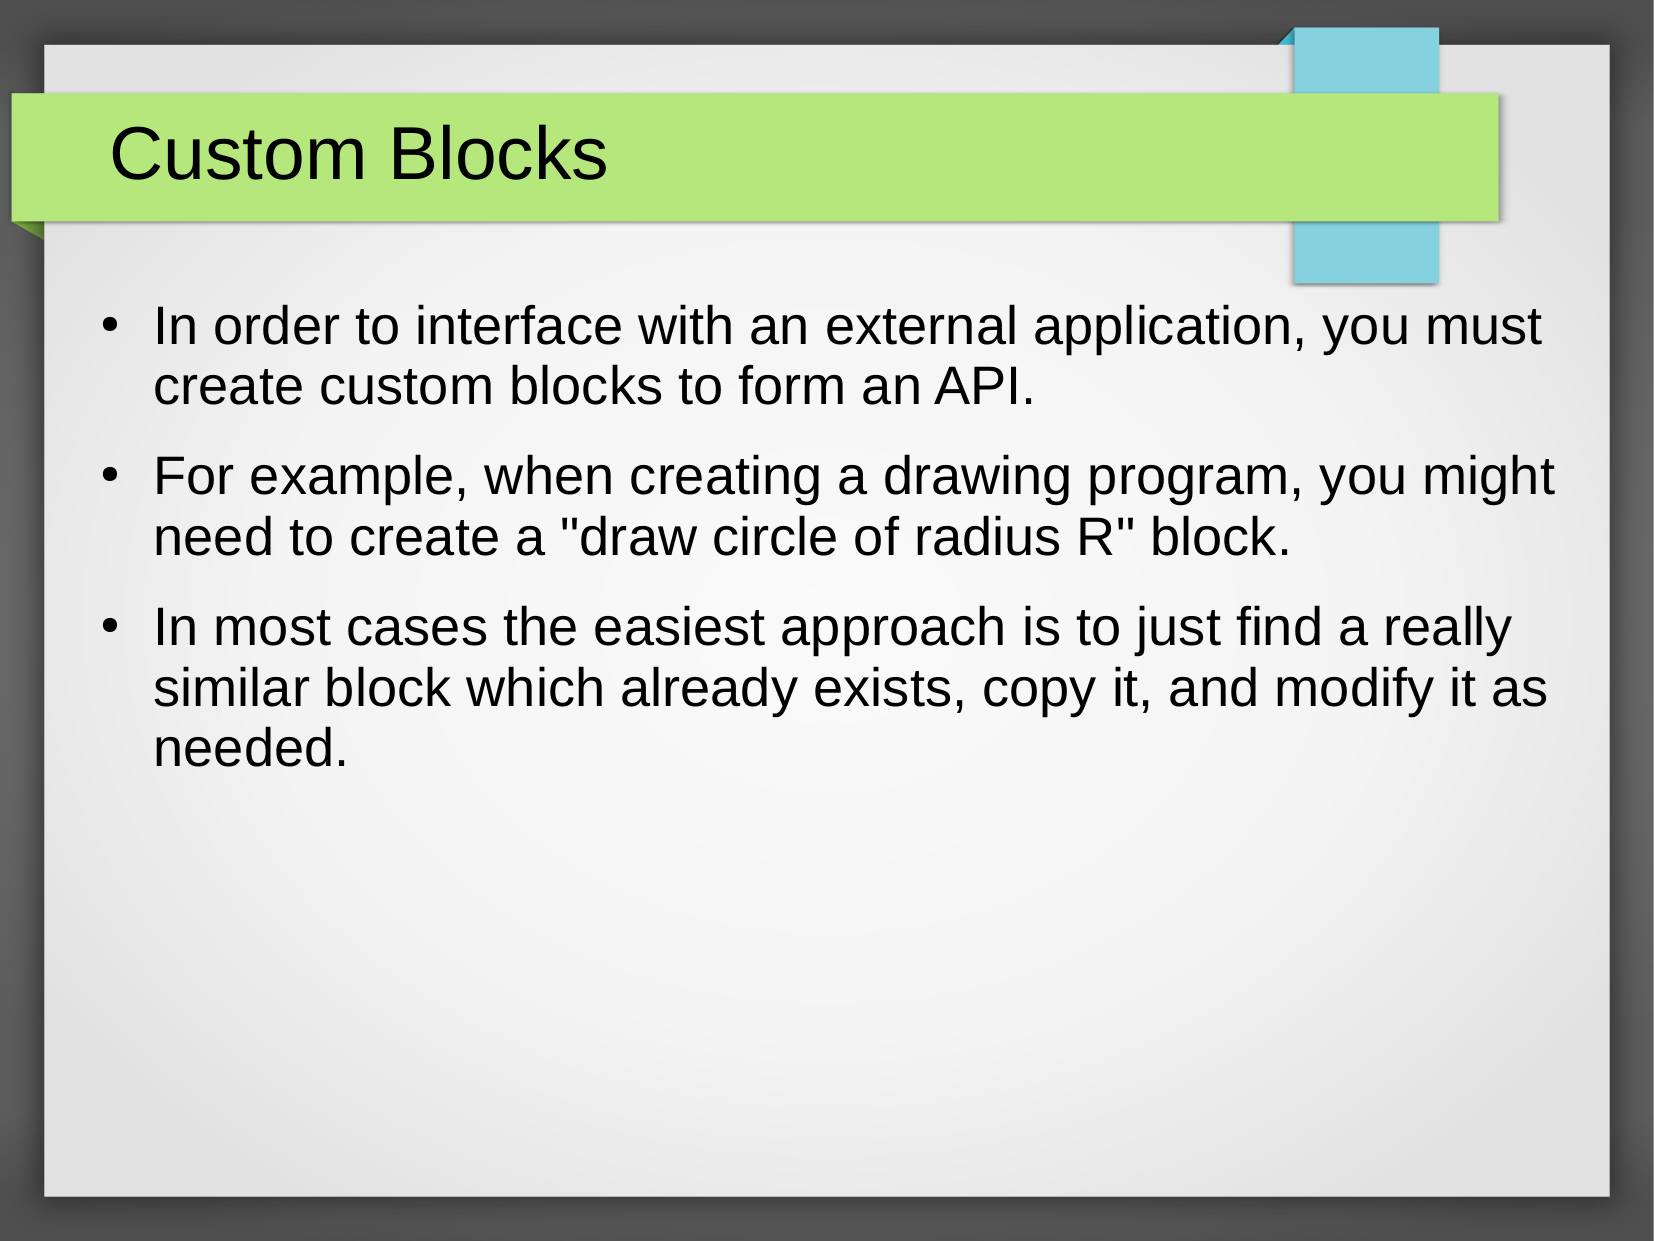

# Custom Blocks
In order to interface with an external application, you must create custom blocks to form an API.
For example, when creating a drawing program, you might need to create a "draw circle of radius R" block.
In most cases the easiest approach is to just find a really similar block which already exists, copy it, and modify it as needed.